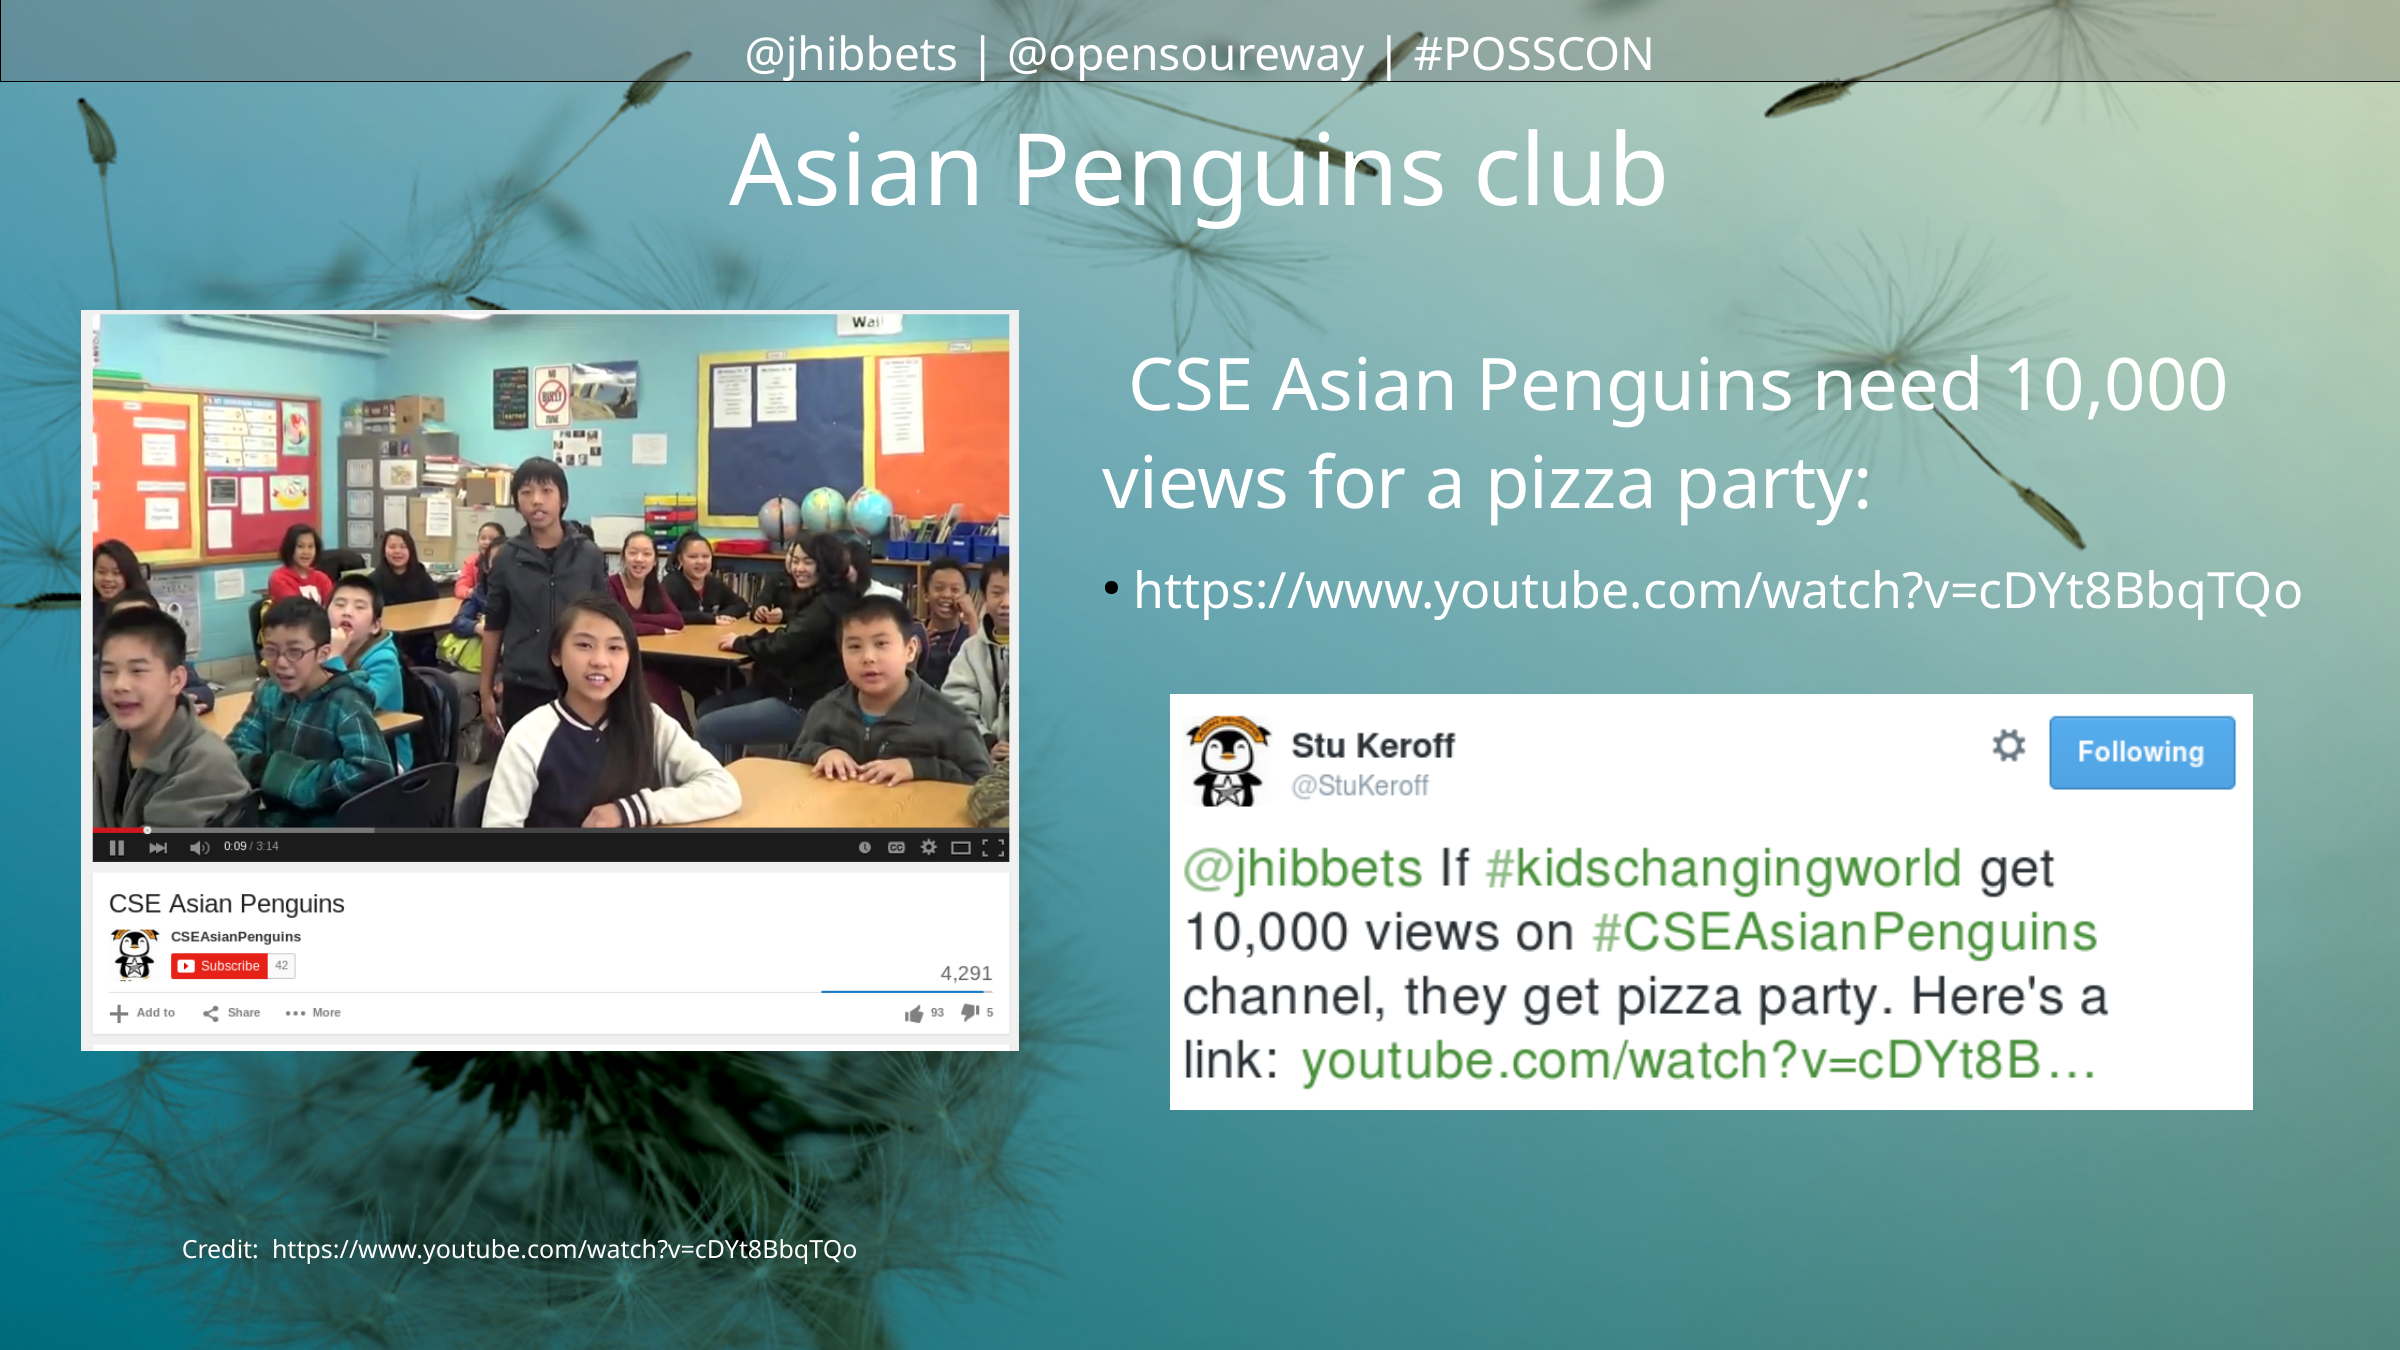

# Asian Penguins club
CSE Asian Penguins need 10,000 views for a pizza party:
 https://www.youtube.com/watch?v=cDYt8BbqTQo
Credit: https://www.youtube.com/watch?v=cDYt8BbqTQo